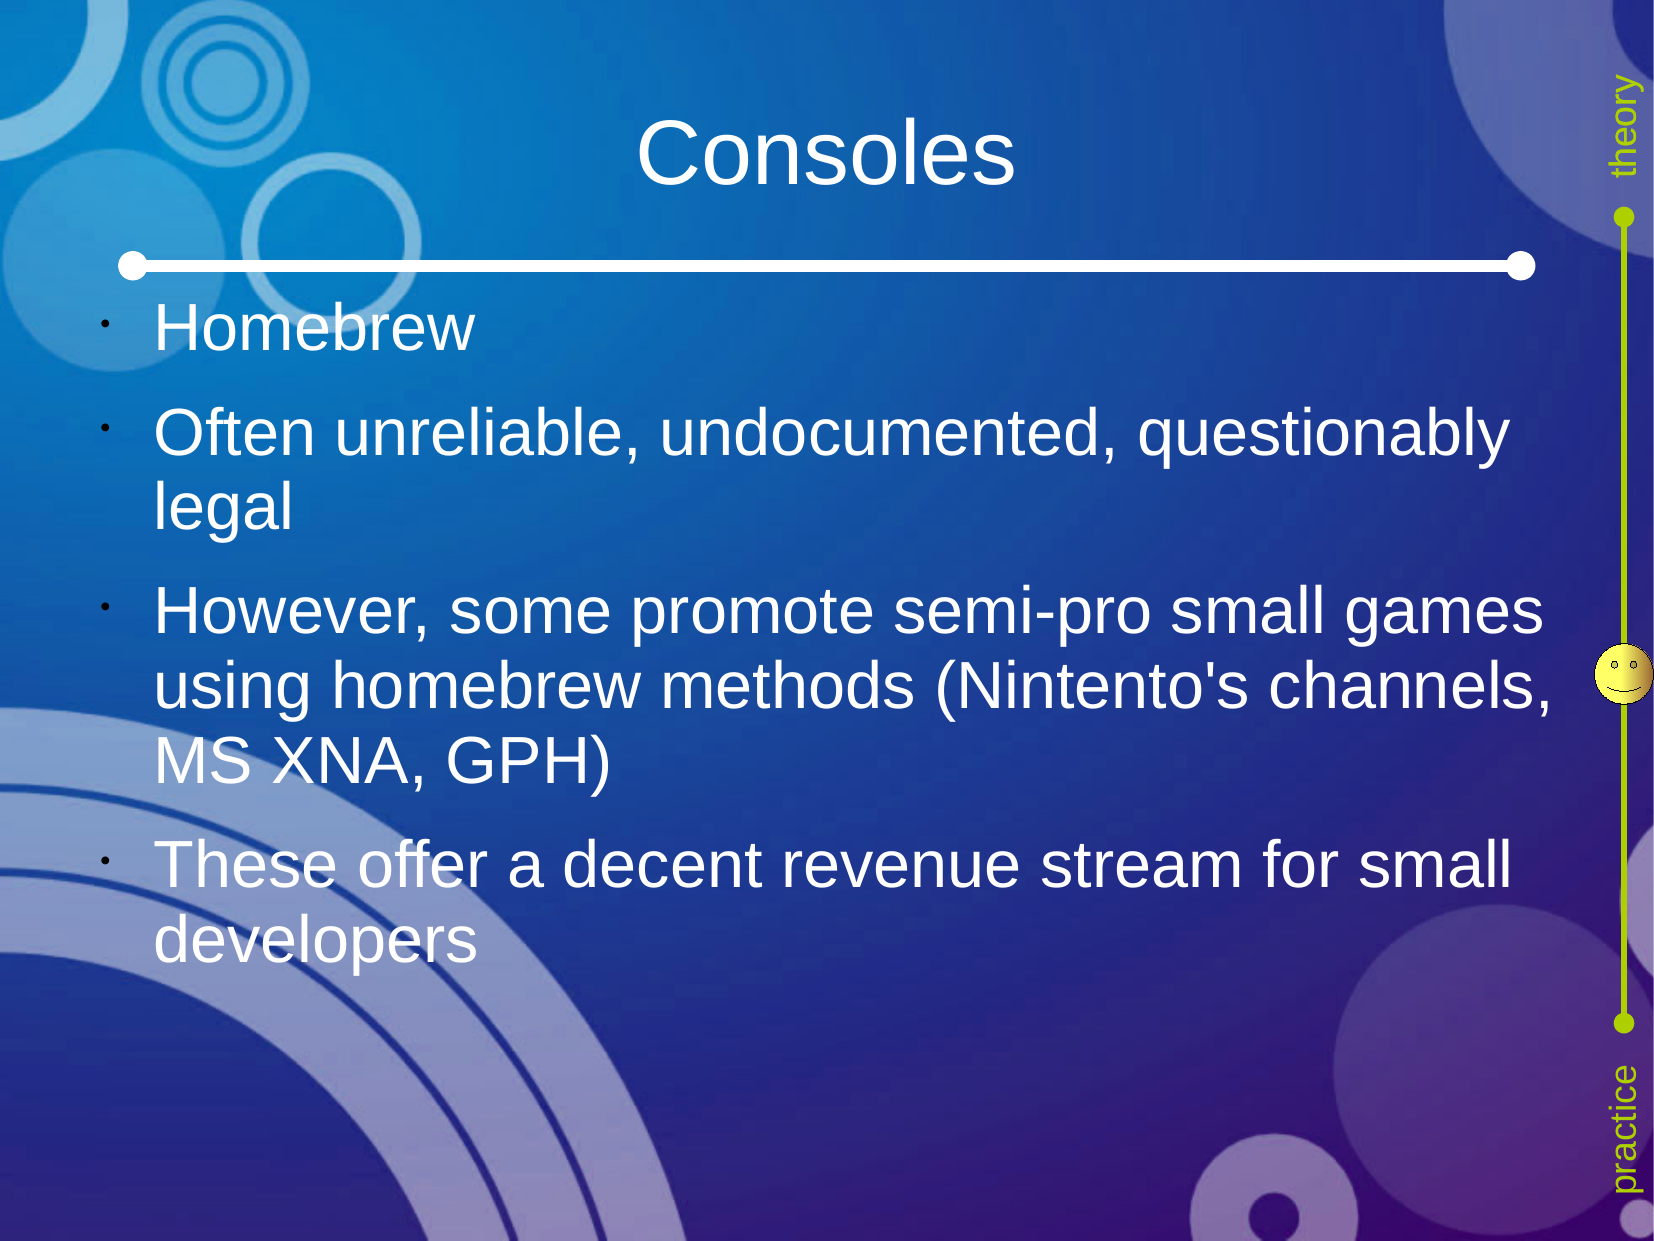

# Consoles
Homebrew
Often unreliable, undocumented, questionably legal
However, some promote semi-pro small games using homebrew methods (Nintento's channels, MS XNA, GPH)
These offer a decent revenue stream for small developers